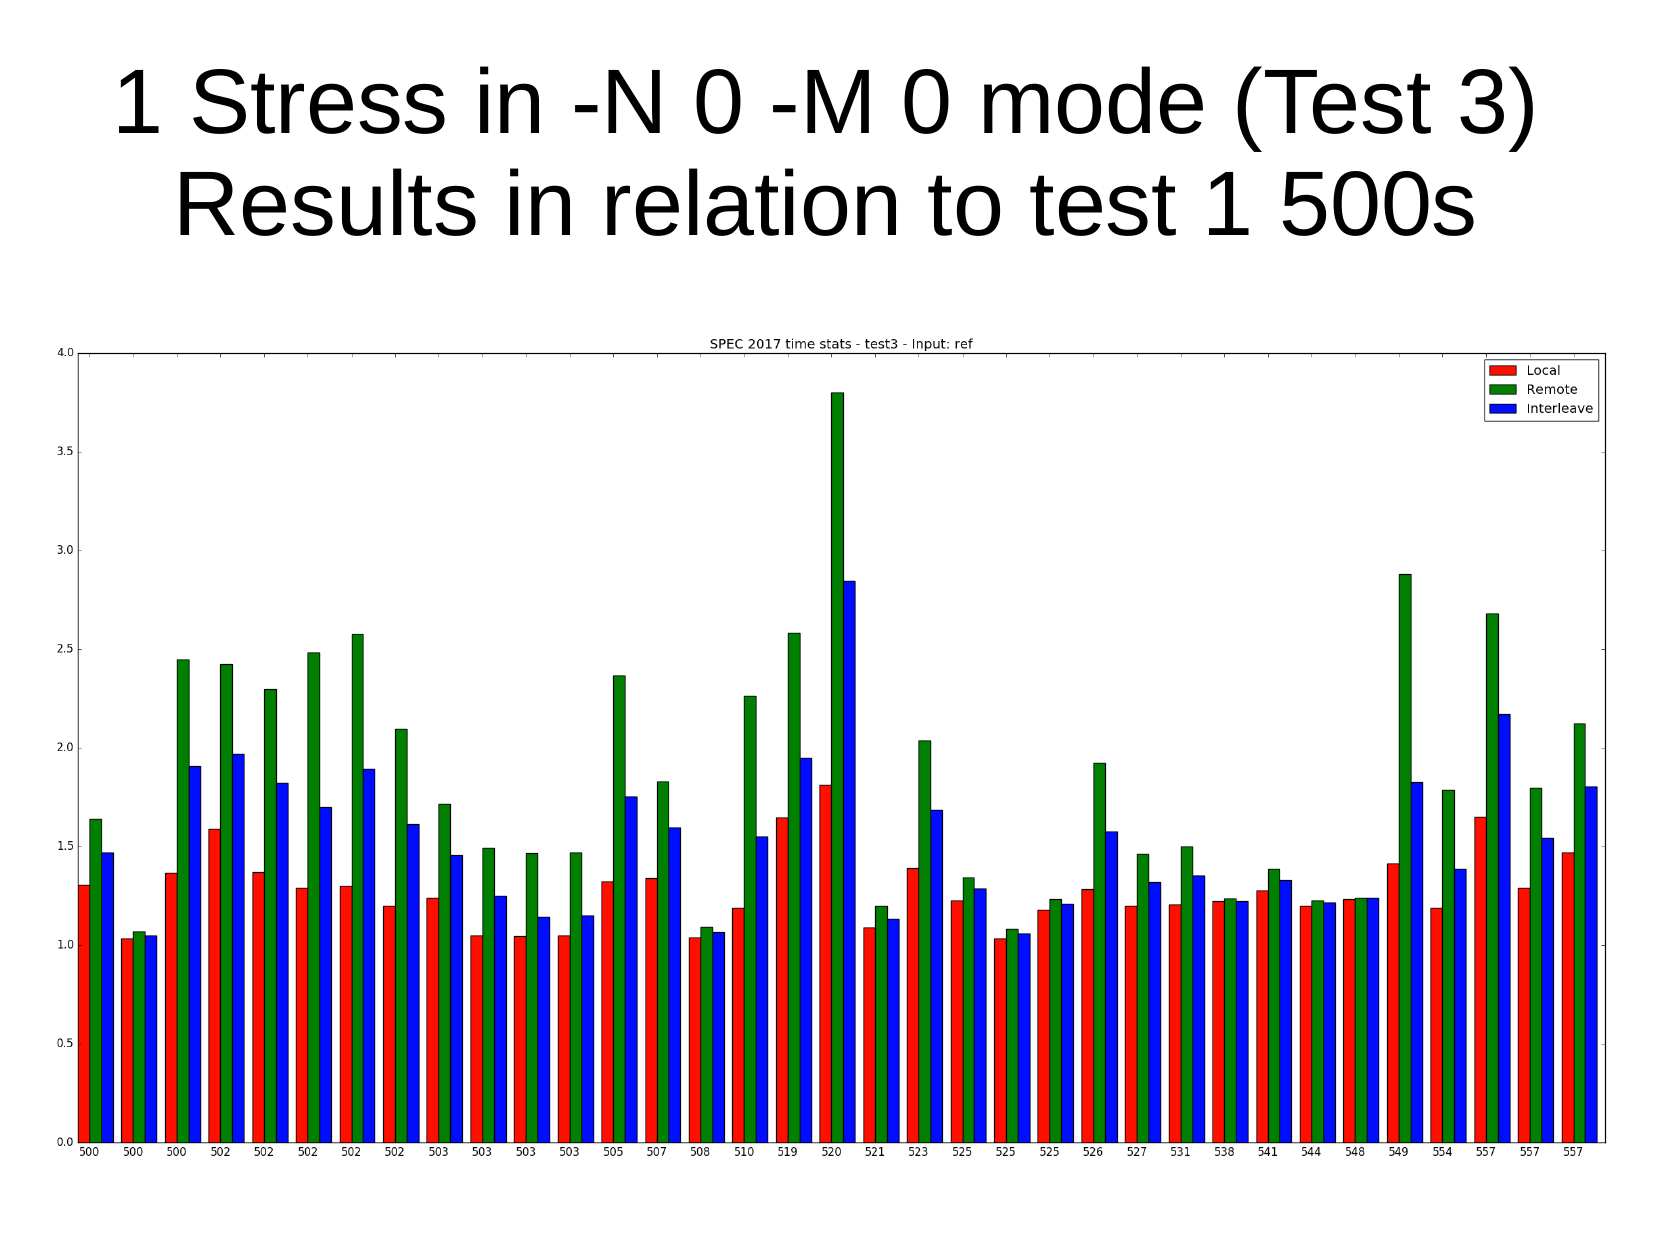

# 1 Stress in -N 0 -M 0 mode (Test 3) Results in relation to test 1 500s